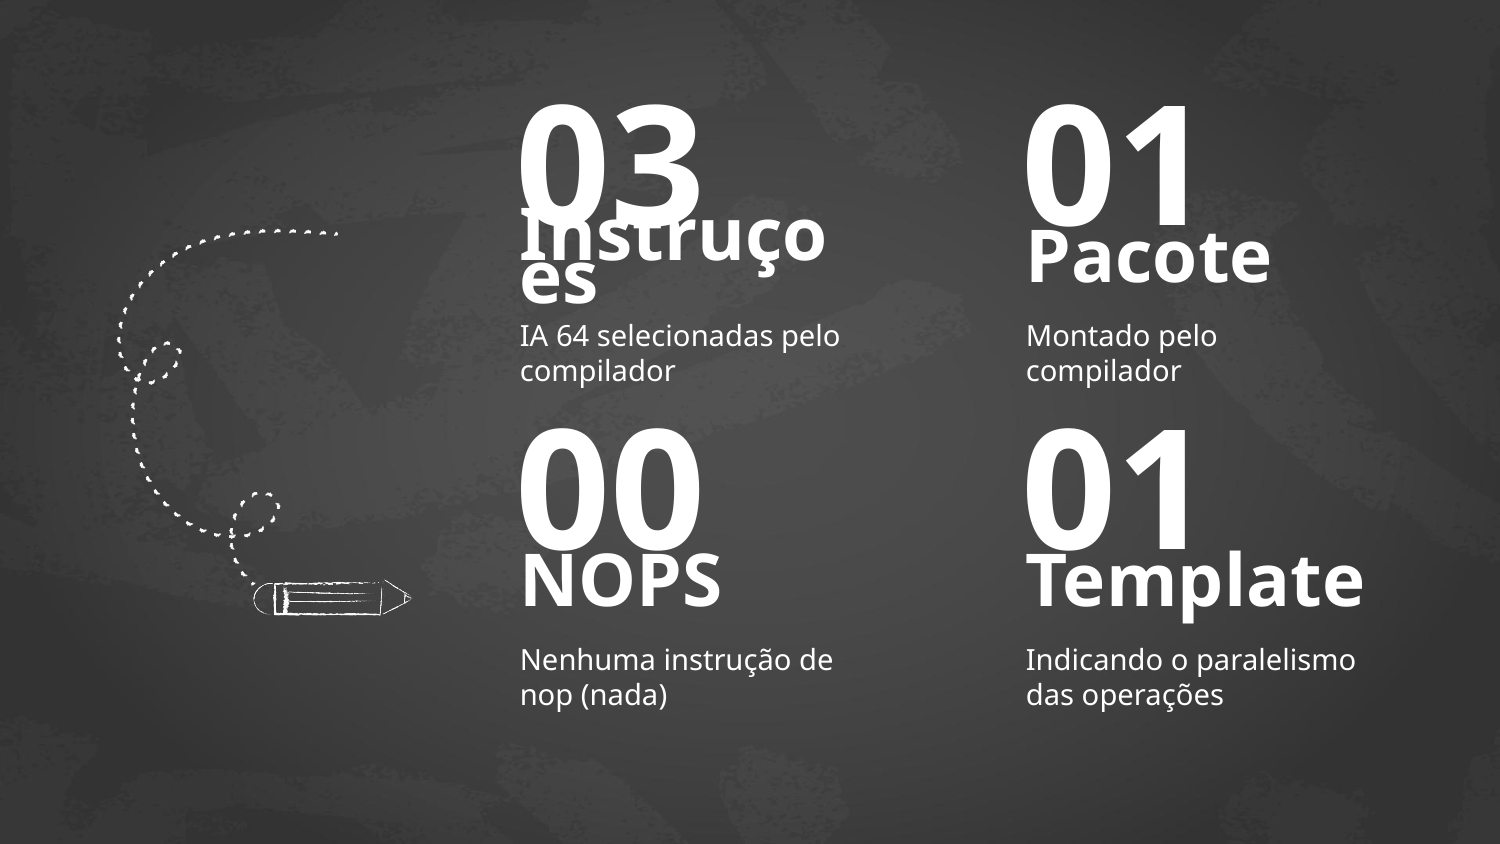

03
01
# Instruçoes
Pacote
IA 64 selecionadas pelo compilador
Montado pelo compilador
00
01
NOPS
Template
Nenhuma instrução de nop (nada)
Indicando o paralelismo das operações